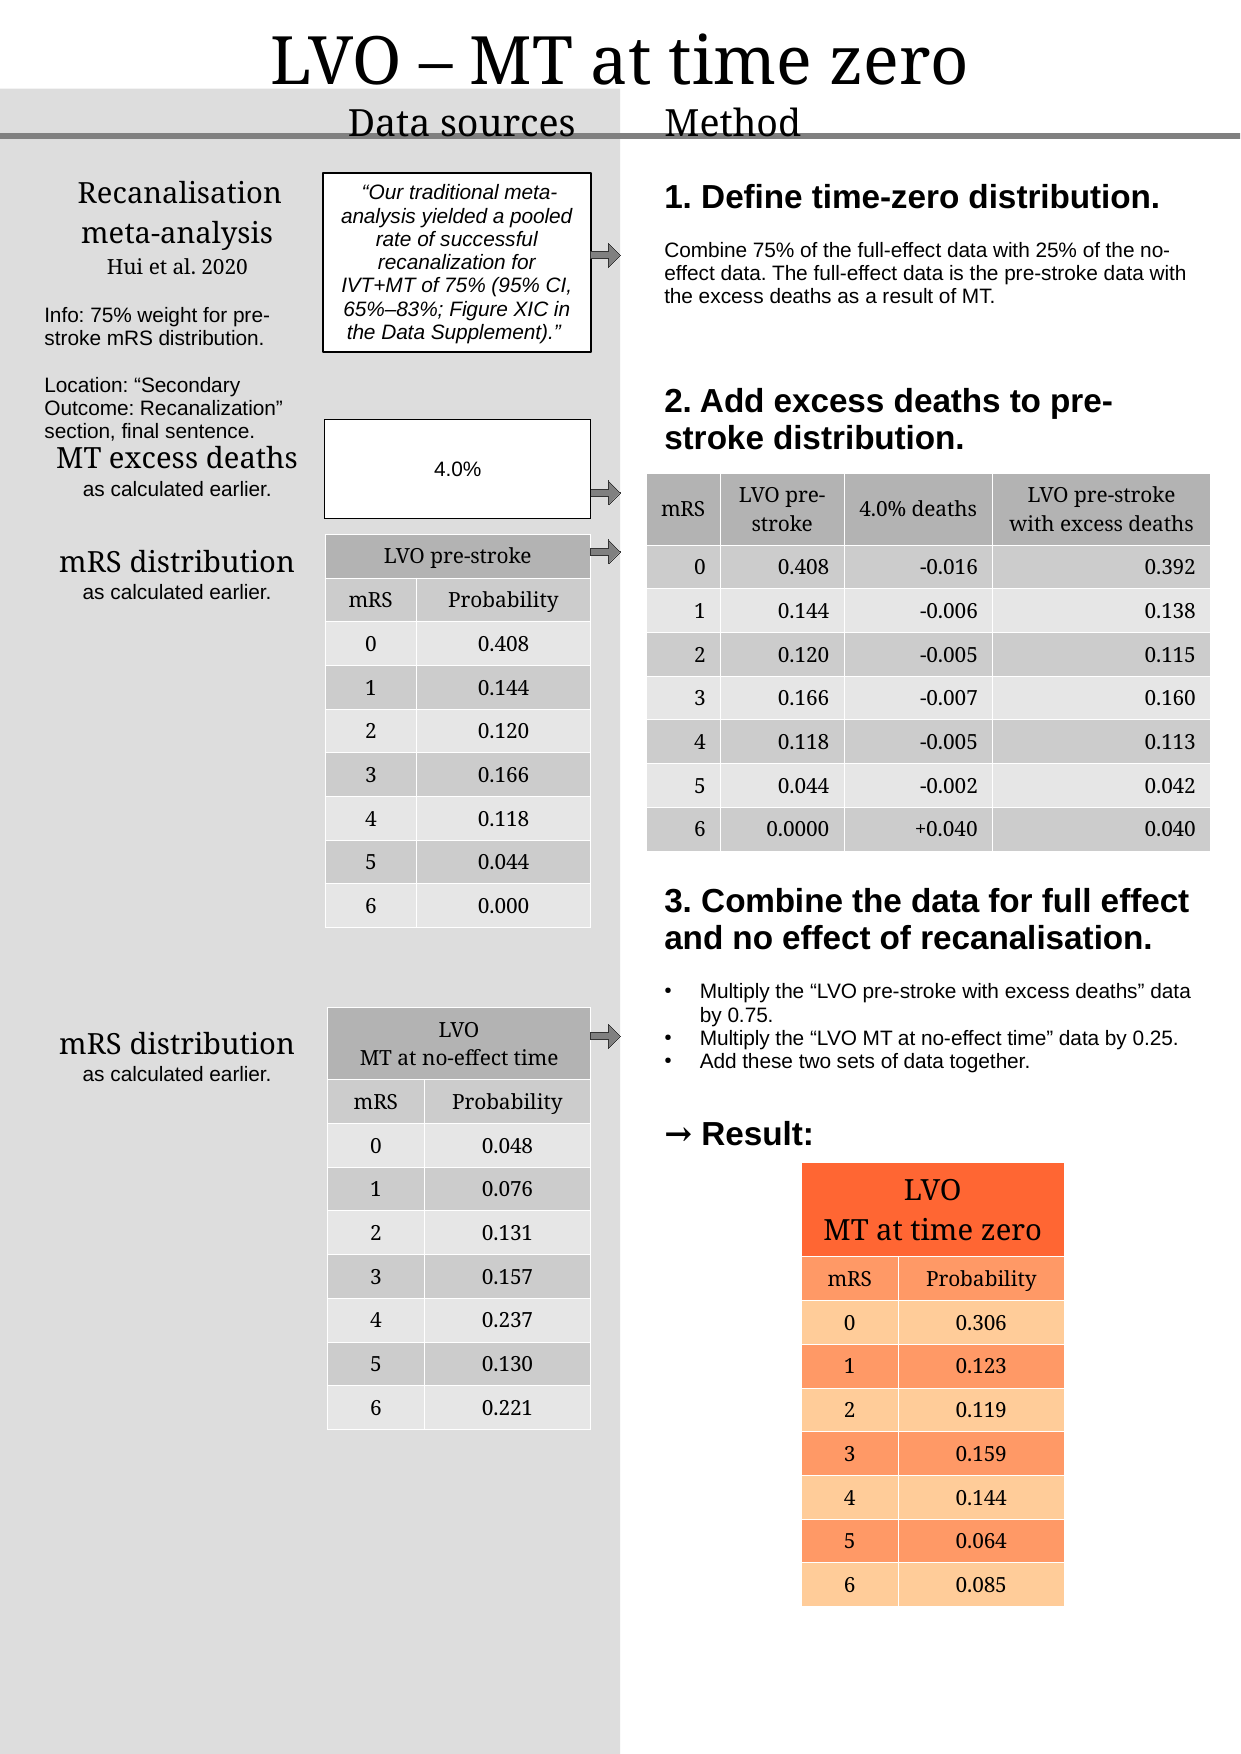

LVO – MT at time zero
Data sources
Method
 Recanalisation meta-analysis
Hui et al. 2020
Info: 75% weight for pre-stroke mRS distribution.
Location: “Secondary Outcome: Recanalization” section, final sentence.
1. Define time-zero distribution.
Combine 75% of the full-effect data with 25% of the no-effect data. The full-effect data is the pre-stroke data with the excess deaths as a result of MT.
2. Add excess deaths to pre-stroke distribution.
3. Combine the data for full effect and no effect of recanalisation.
Multiply the “LVO pre-stroke with excess deaths” data by 0.75.
Multiply the “LVO MT at no-effect time” data by 0.25.
Add these two sets of data together.
→ Result:
 “Our traditional meta-analysis yielded a pooled rate of successful recanalization for IVT+MT of 75% (95% CI, 65%–83%; Figure XIC in the Data Supplement).”
MT excess deaths
as calculated earlier.
4.0%
| mRS | LVO pre-stroke | 4.0% deaths | LVO pre-stroke with excess deaths |
| --- | --- | --- | --- |
| 0 | 0.408 | -0.016 | 0.392 |
| 1 | 0.144 | -0.006 | 0.138 |
| 2 | 0.120 | -0.005 | 0.115 |
| 3 | 0.166 | -0.007 | 0.160 |
| 4 | 0.118 | -0.005 | 0.113 |
| 5 | 0.044 | -0.002 | 0.042 |
| 6 | 0.0000 | +0.040 | 0.040 |
mRS distribution
as calculated earlier.
| LVO pre-stroke | |
| --- | --- |
| mRS | Probability |
| 0 | 0.408 |
| 1 | 0.144 |
| 2 | 0.120 |
| 3 | 0.166 |
| 4 | 0.118 |
| 5 | 0.044 |
| 6 | 0.000 |
| LVO MT at no-effect time | |
| --- | --- |
| mRS | Probability |
| 0 | 0.048 |
| 1 | 0.076 |
| 2 | 0.131 |
| 3 | 0.157 |
| 4 | 0.237 |
| 5 | 0.130 |
| 6 | 0.221 |
mRS distribution
as calculated earlier.
| LVO MT at time zero | |
| --- | --- |
| mRS | Probability |
| 0 | 0.306 |
| 1 | 0.123 |
| 2 | 0.119 |
| 3 | 0.159 |
| 4 | 0.144 |
| 5 | 0.064 |
| 6 | 0.085 |